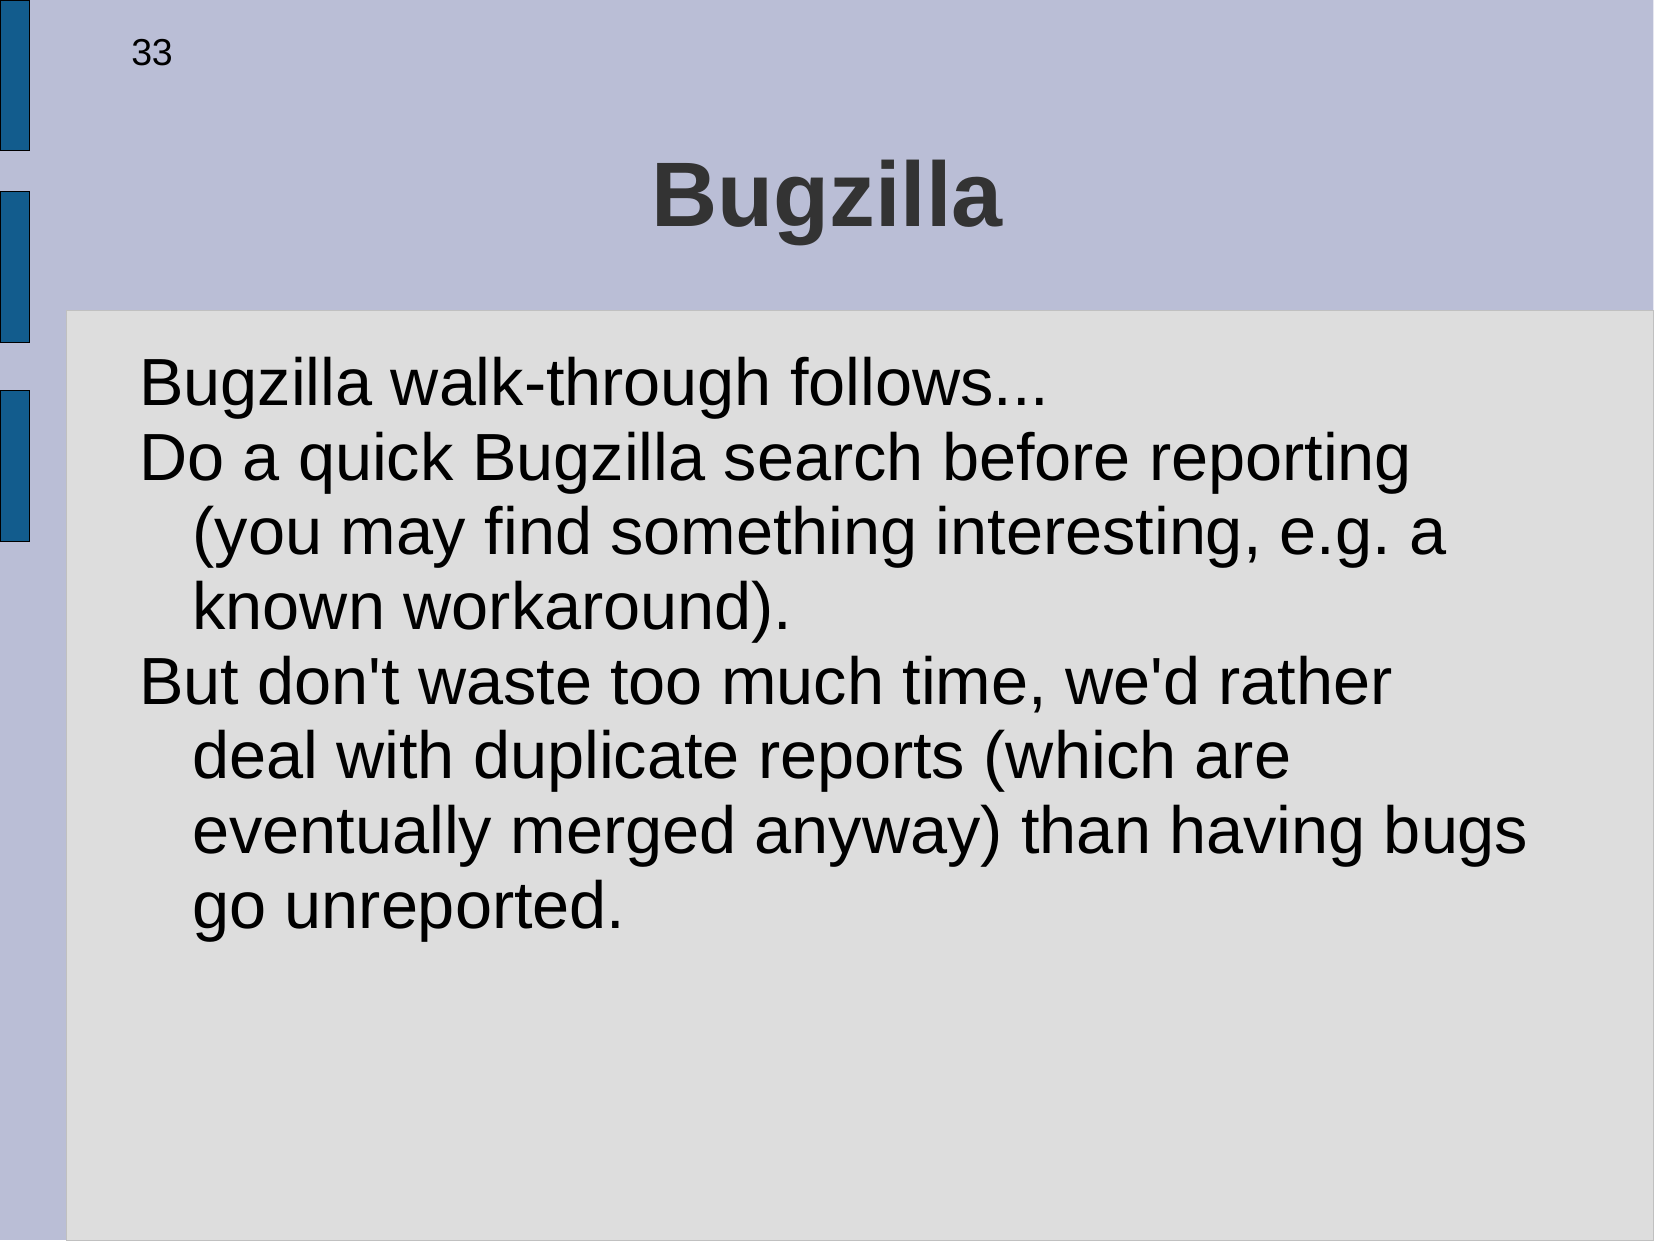

# Bugzilla
Bugzilla walk-through follows...
Do a quick Bugzilla search before reporting (you may find something interesting, e.g. a known workaround).
But don't waste too much time, we'd rather deal with duplicate reports (which are eventually merged anyway) than having bugs go unreported.